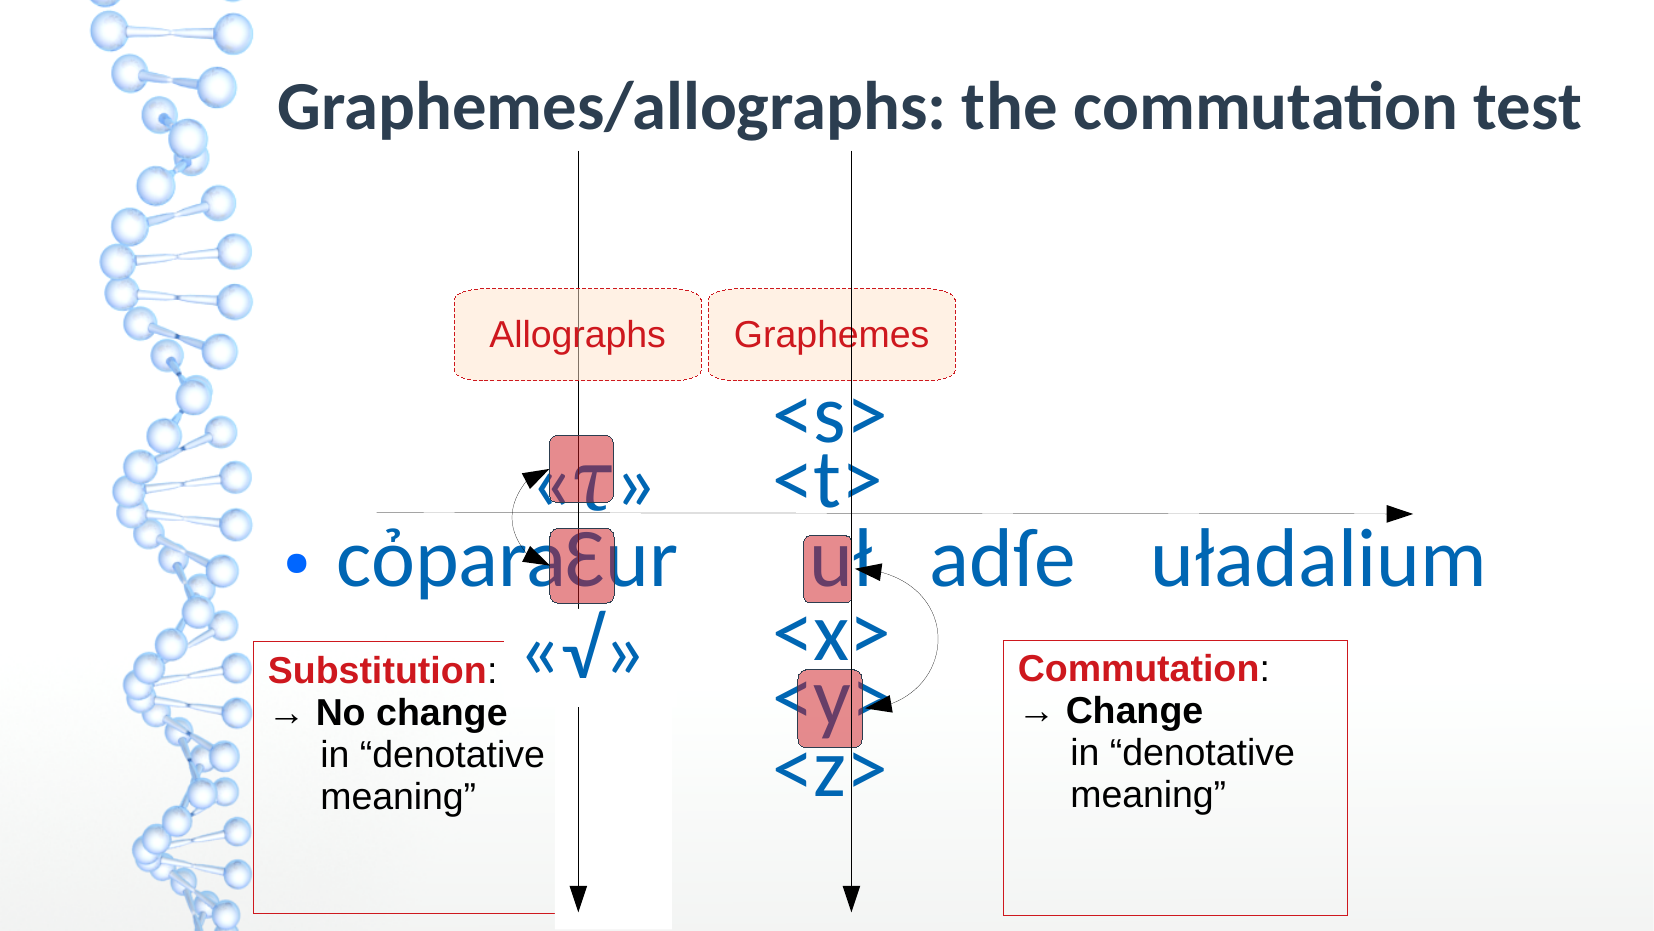

# Graphemes/allographs: the commutation test
Allographs
Graphemes
<s>
«τ»
<t>
cỏparaƐur uł adſe uładalium
<x>
«√»
Commutation:
→ Change
 in “denotative meaning”
Substitution:
→ No change
 in “denotative meaning”
<y>
<z>